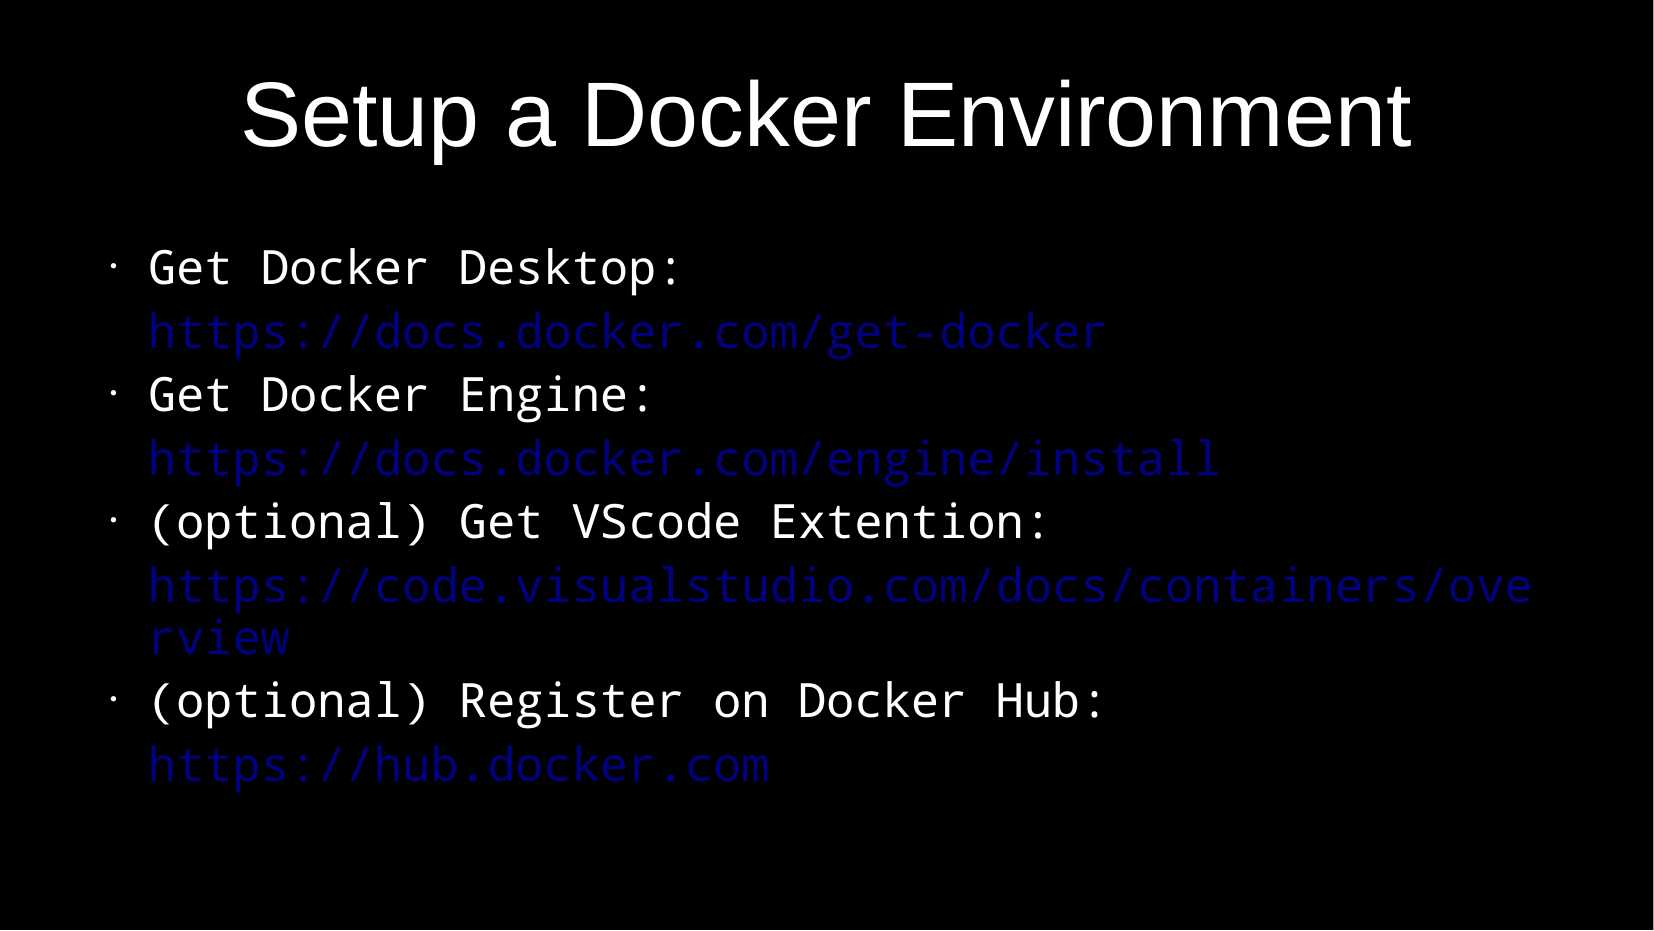

# Setup a Docker Environment
Get Docker Desktop:
https://docs.docker.com/get-docker
Get Docker Engine:
https://docs.docker.com/engine/install
(optional) Get VScode Extention:
https://code.visualstudio.com/docs/containers/overview
(optional) Register on Docker Hub:
https://hub.docker.com